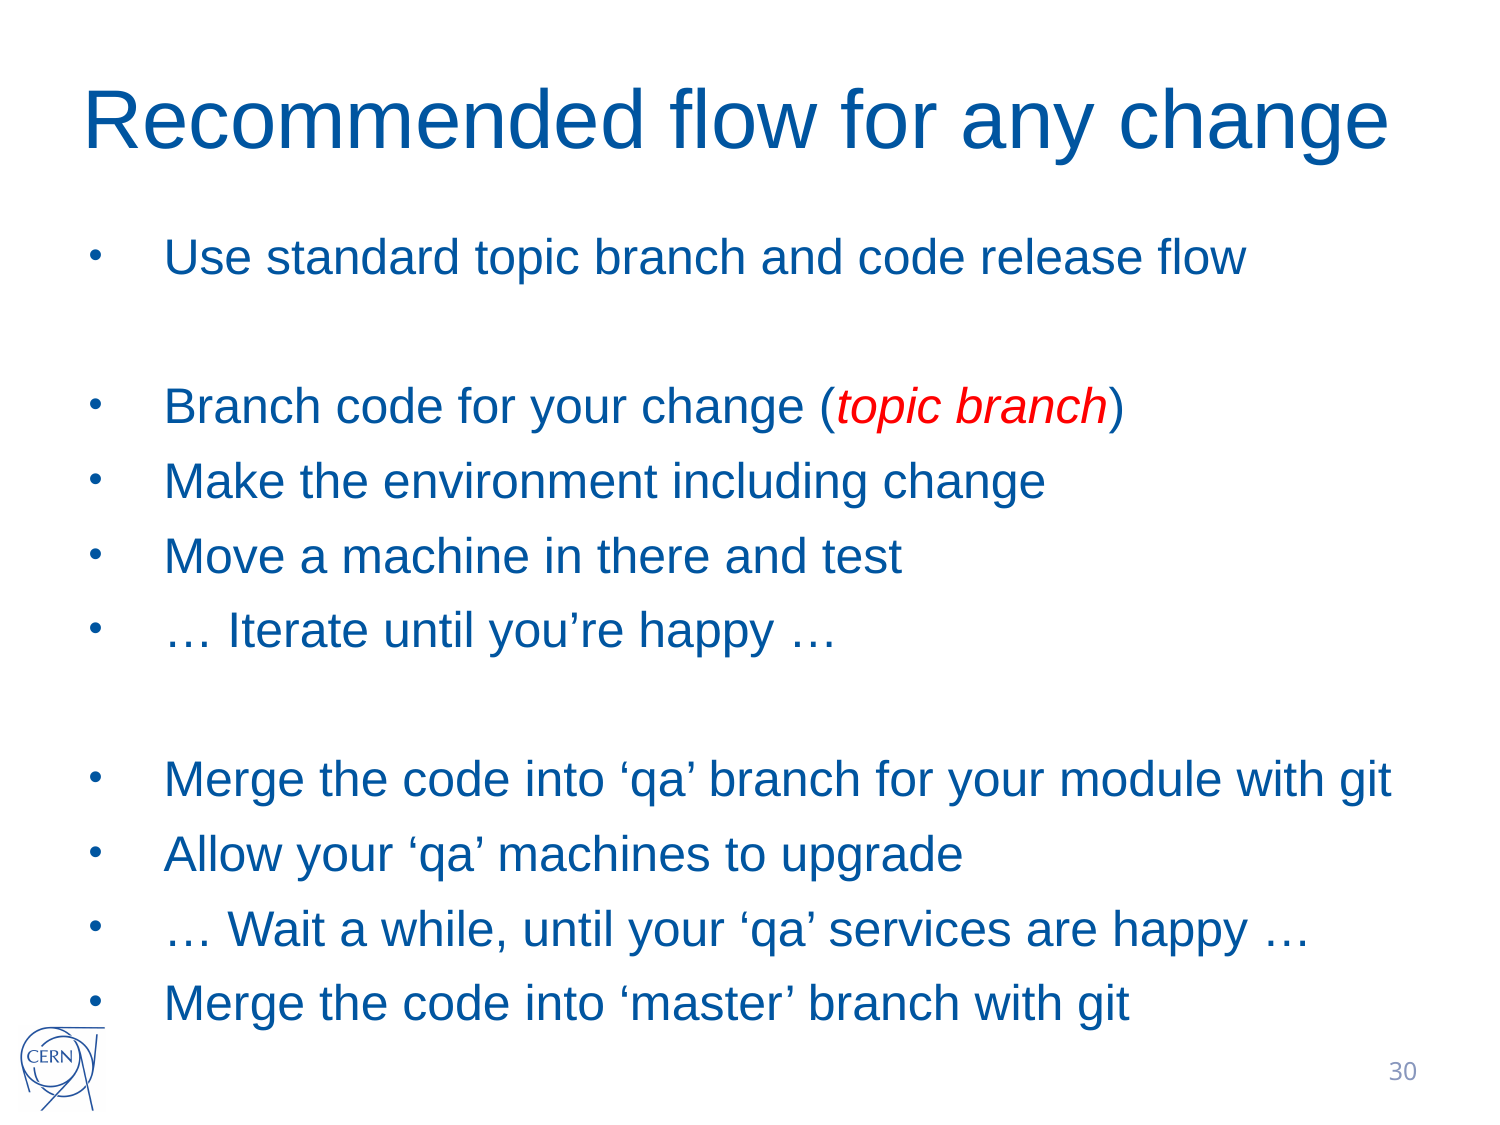

# Recommended flow for any change
Use standard topic branch and code release flow
Branch code for your change (topic branch)
Make the environment including change
Move a machine in there and test
… Iterate until you’re happy …
Merge the code into ‘qa’ branch for your module with git
Allow your ‘qa’ machines to upgrade
… Wait a while, until your ‘qa’ services are happy …
Merge the code into ‘master’ branch with git